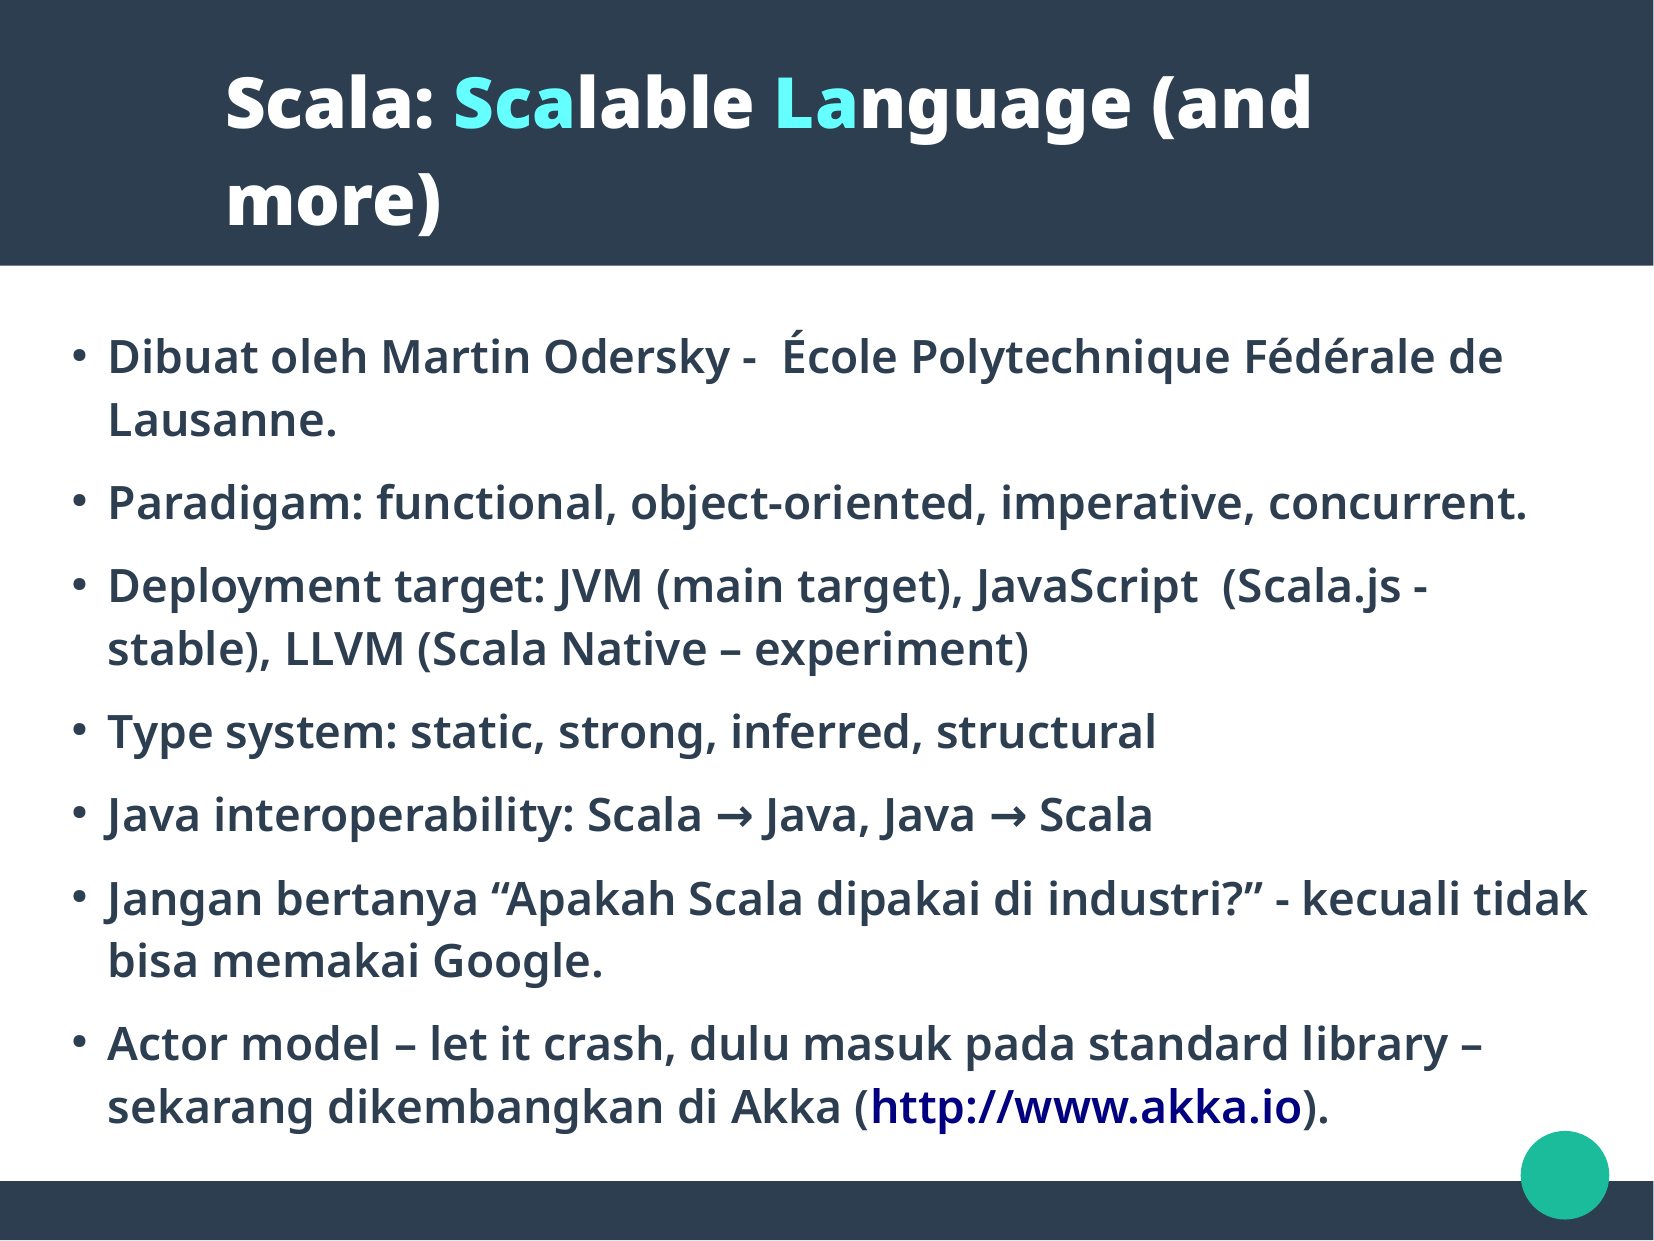

# Scala: Scalable Language (and more)
Dibuat oleh Martin Odersky - École Polytechnique Fédérale de Lausanne.
Paradigam: functional, object-oriented, imperative, concurrent.
Deployment target: JVM (main target), JavaScript (Scala.js - stable), LLVM (Scala Native – experiment)
Type system: static, strong, inferred, structural
Java interoperability: Scala → Java, Java → Scala
Jangan bertanya “Apakah Scala dipakai di industri?” - kecuali tidak bisa memakai Google.
Actor model – let it crash, dulu masuk pada standard library – sekarang dikembangkan di Akka (http://www.akka.io).